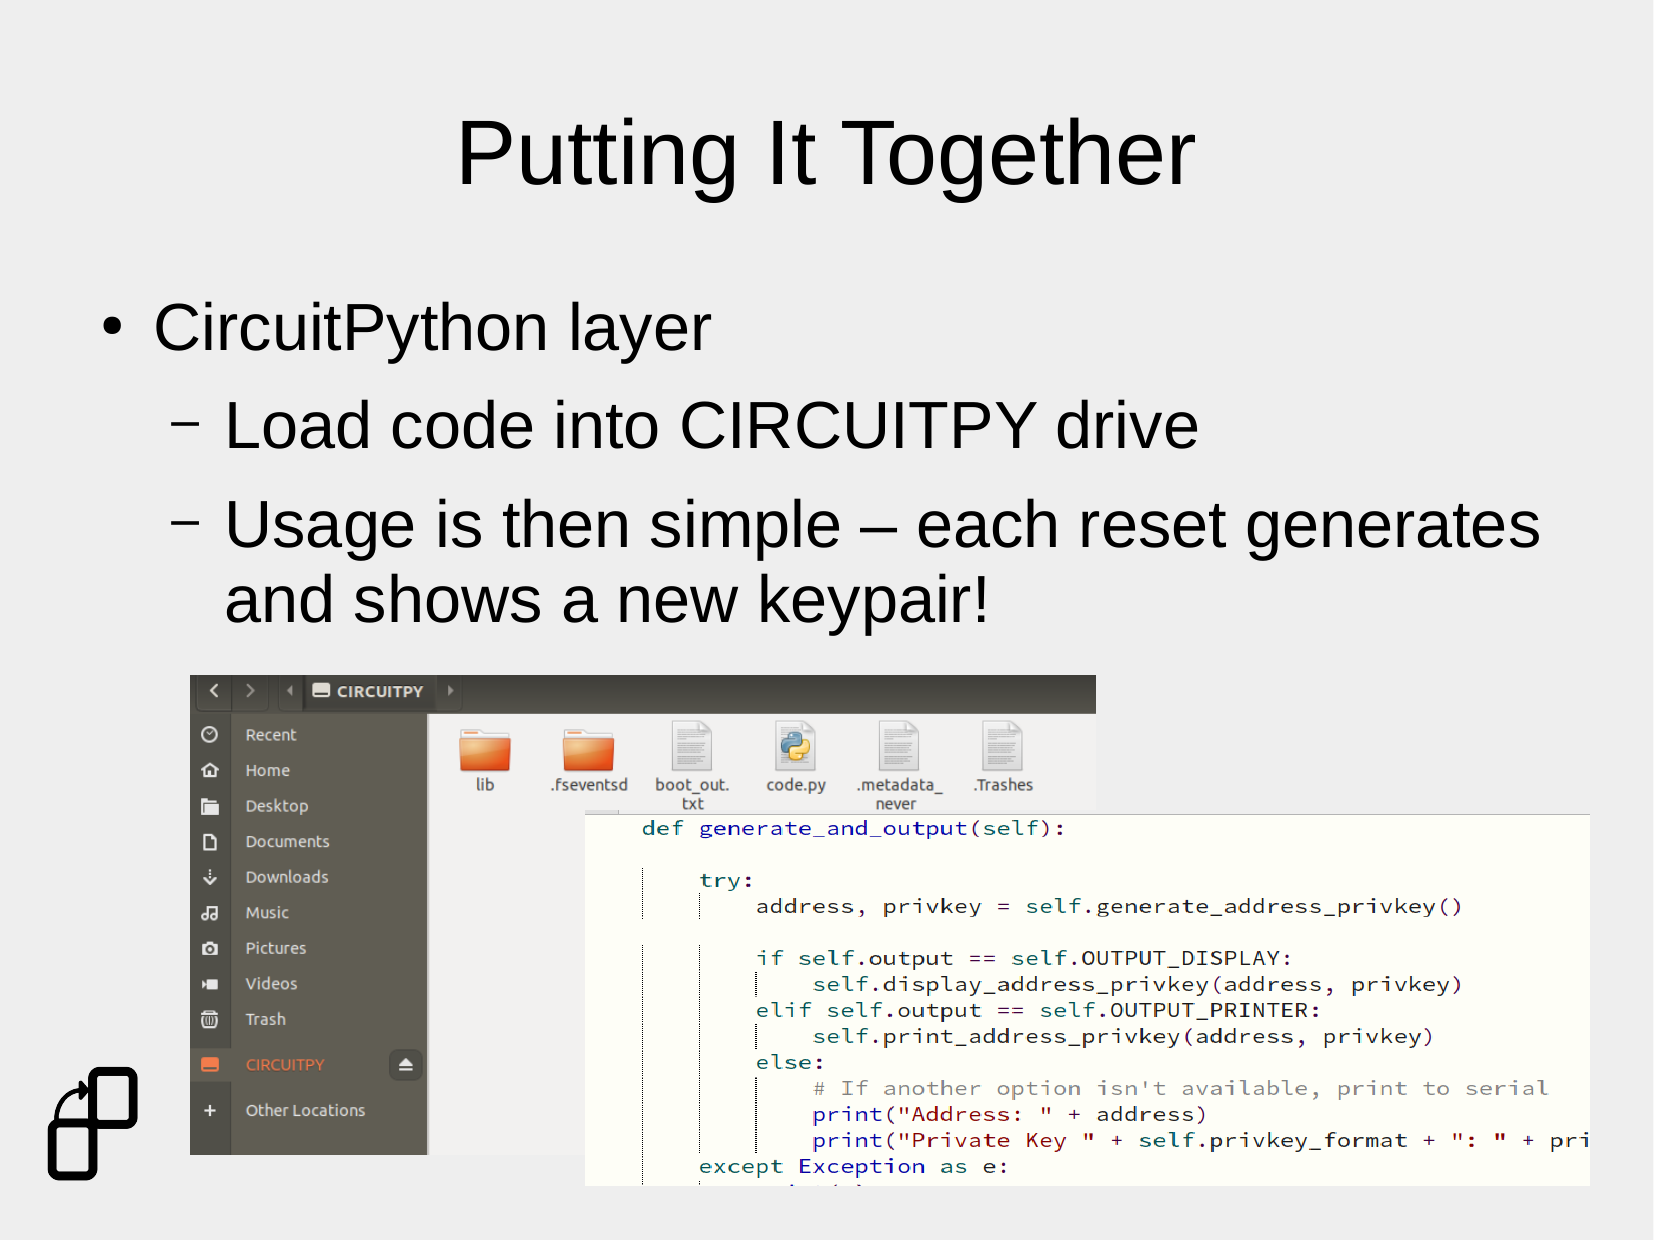

# Putting It Together
CircuitPython layer
Load code into CIRCUITPY drive
Usage is then simple – each reset generates and shows a new keypair!